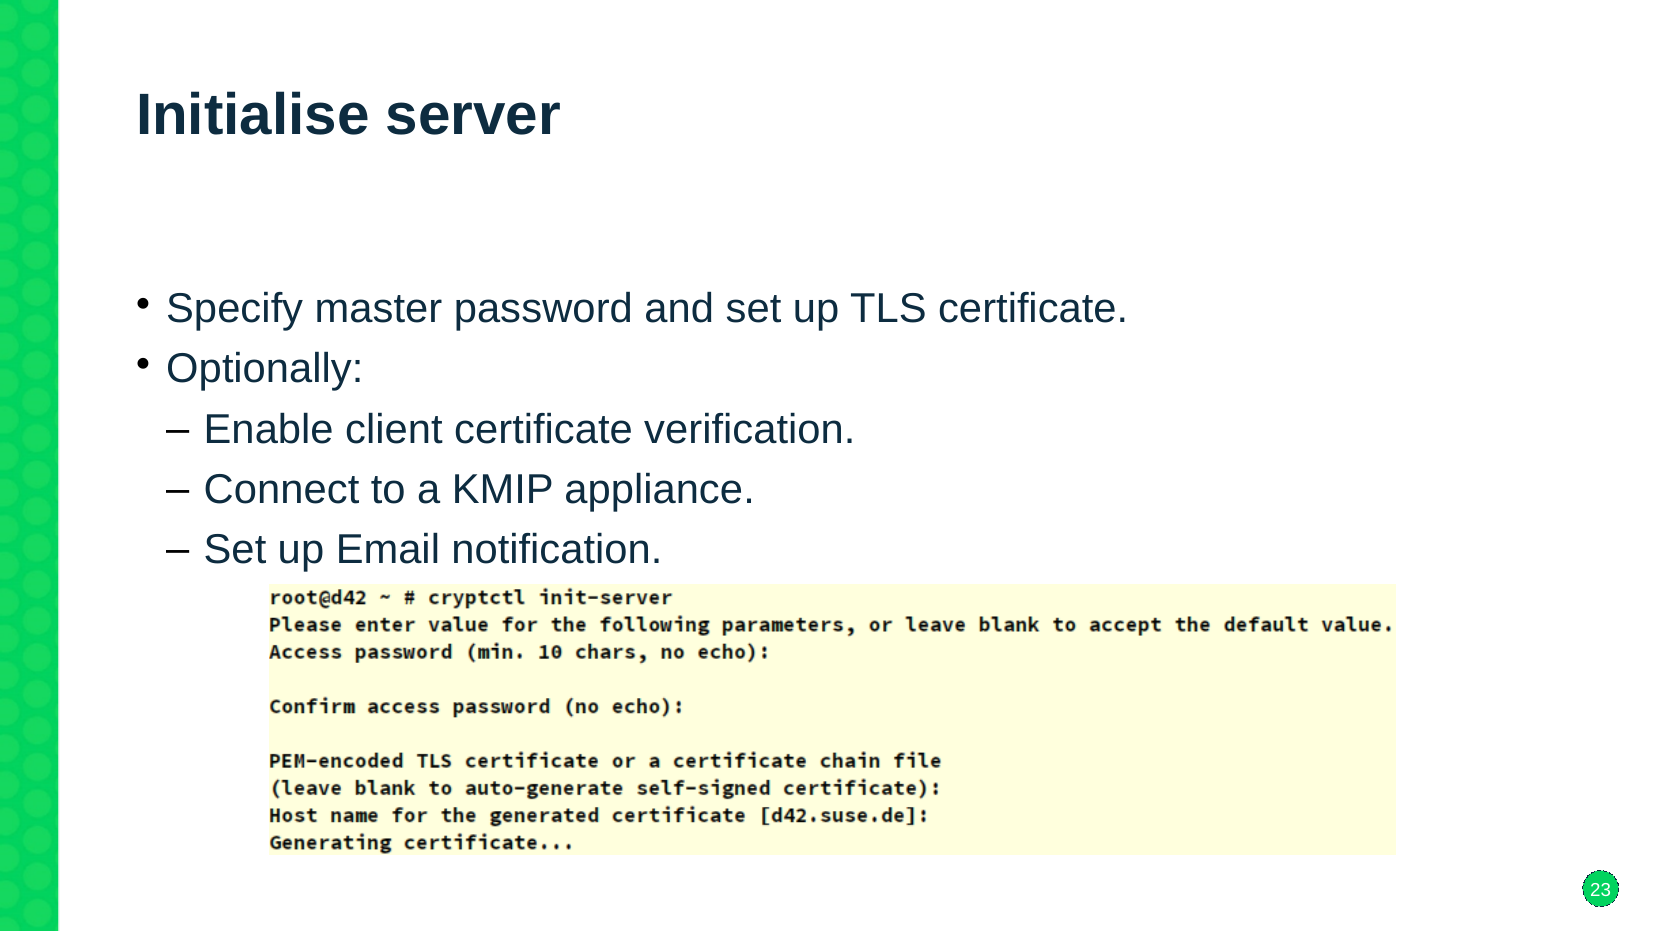

# Initialise server
Specify master password and set up TLS certificate.
Optionally:
Enable client certificate verification.
Connect to a KMIP appliance.
Set up Email notification.
23